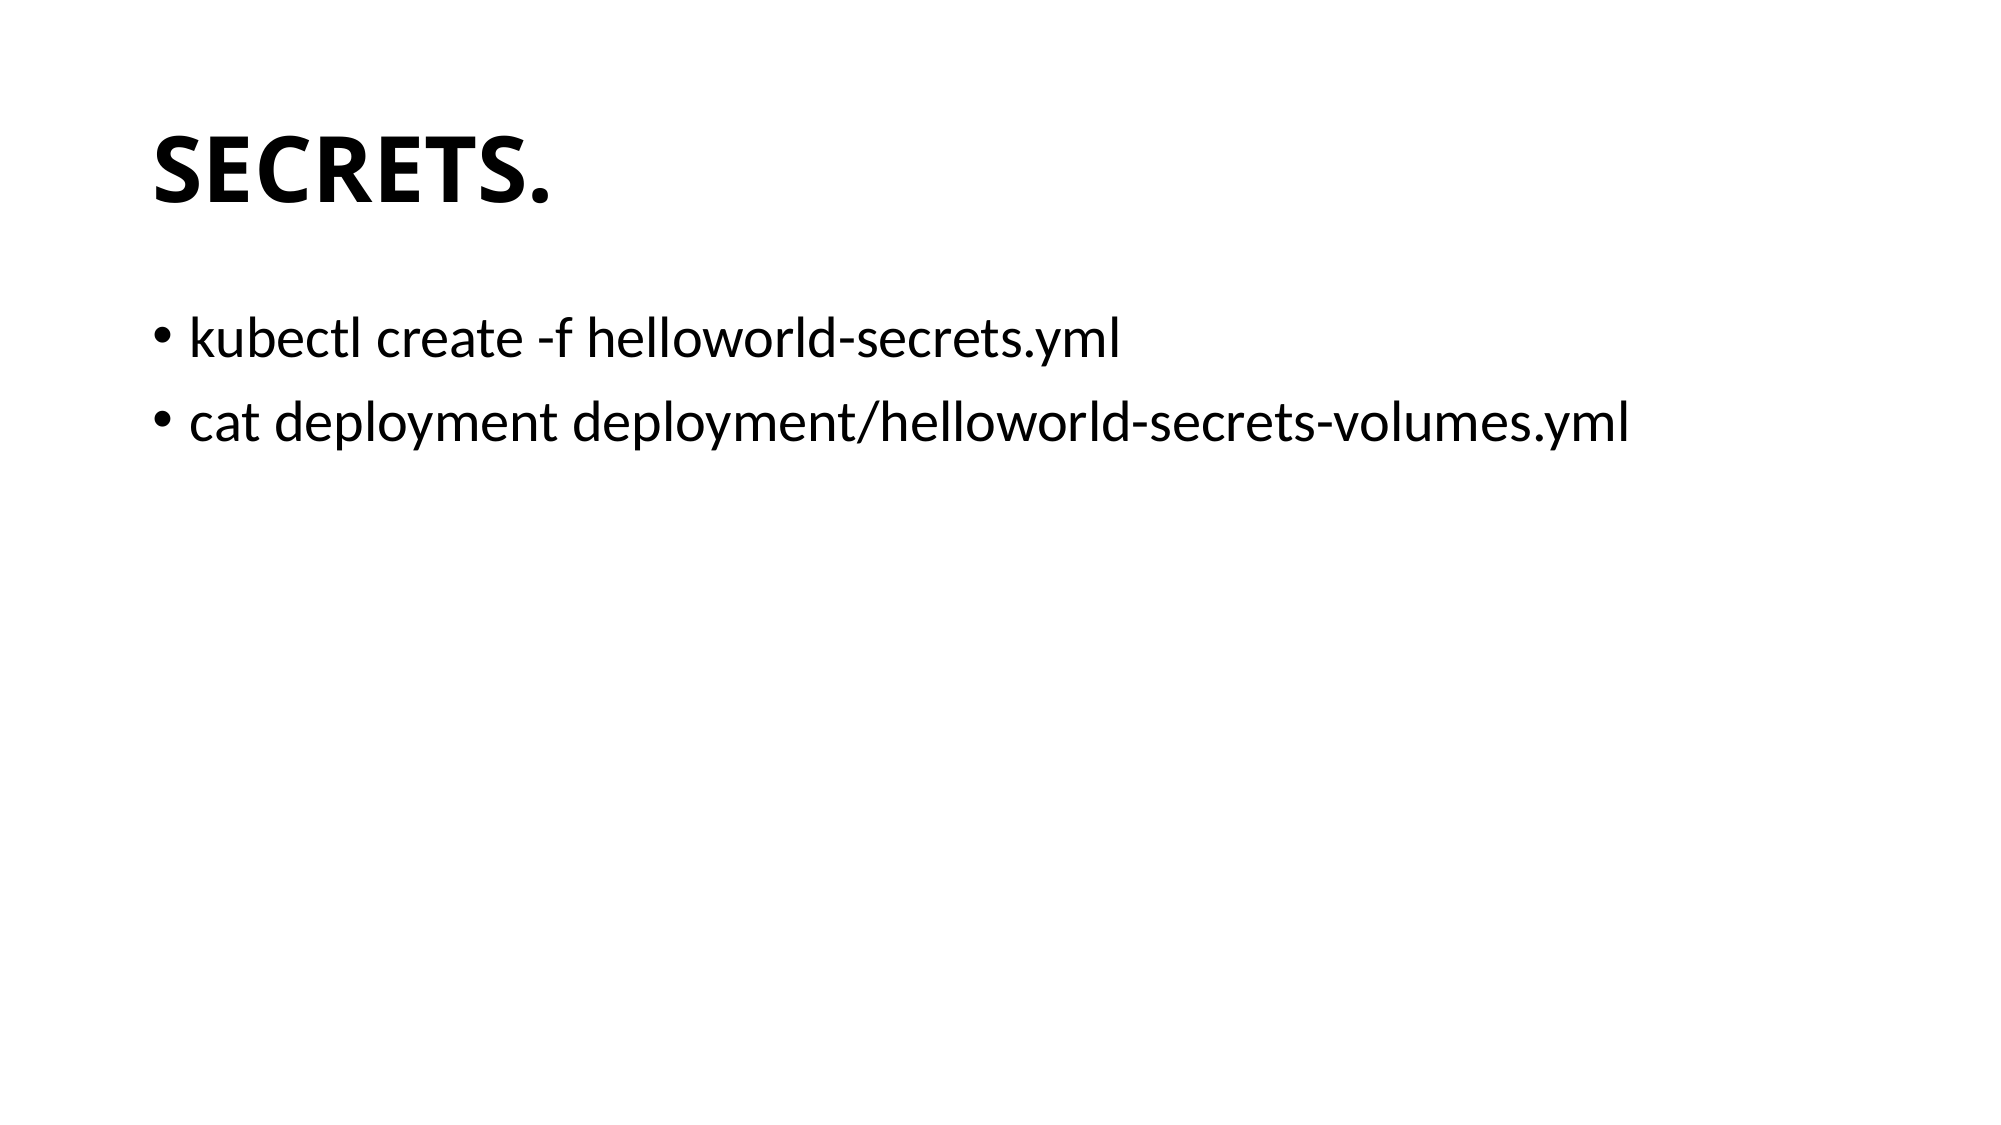

# SECRETS.
kubectl create -f helloworld-secrets.yml
cat deployment deployment/helloworld-secrets-volumes.yml